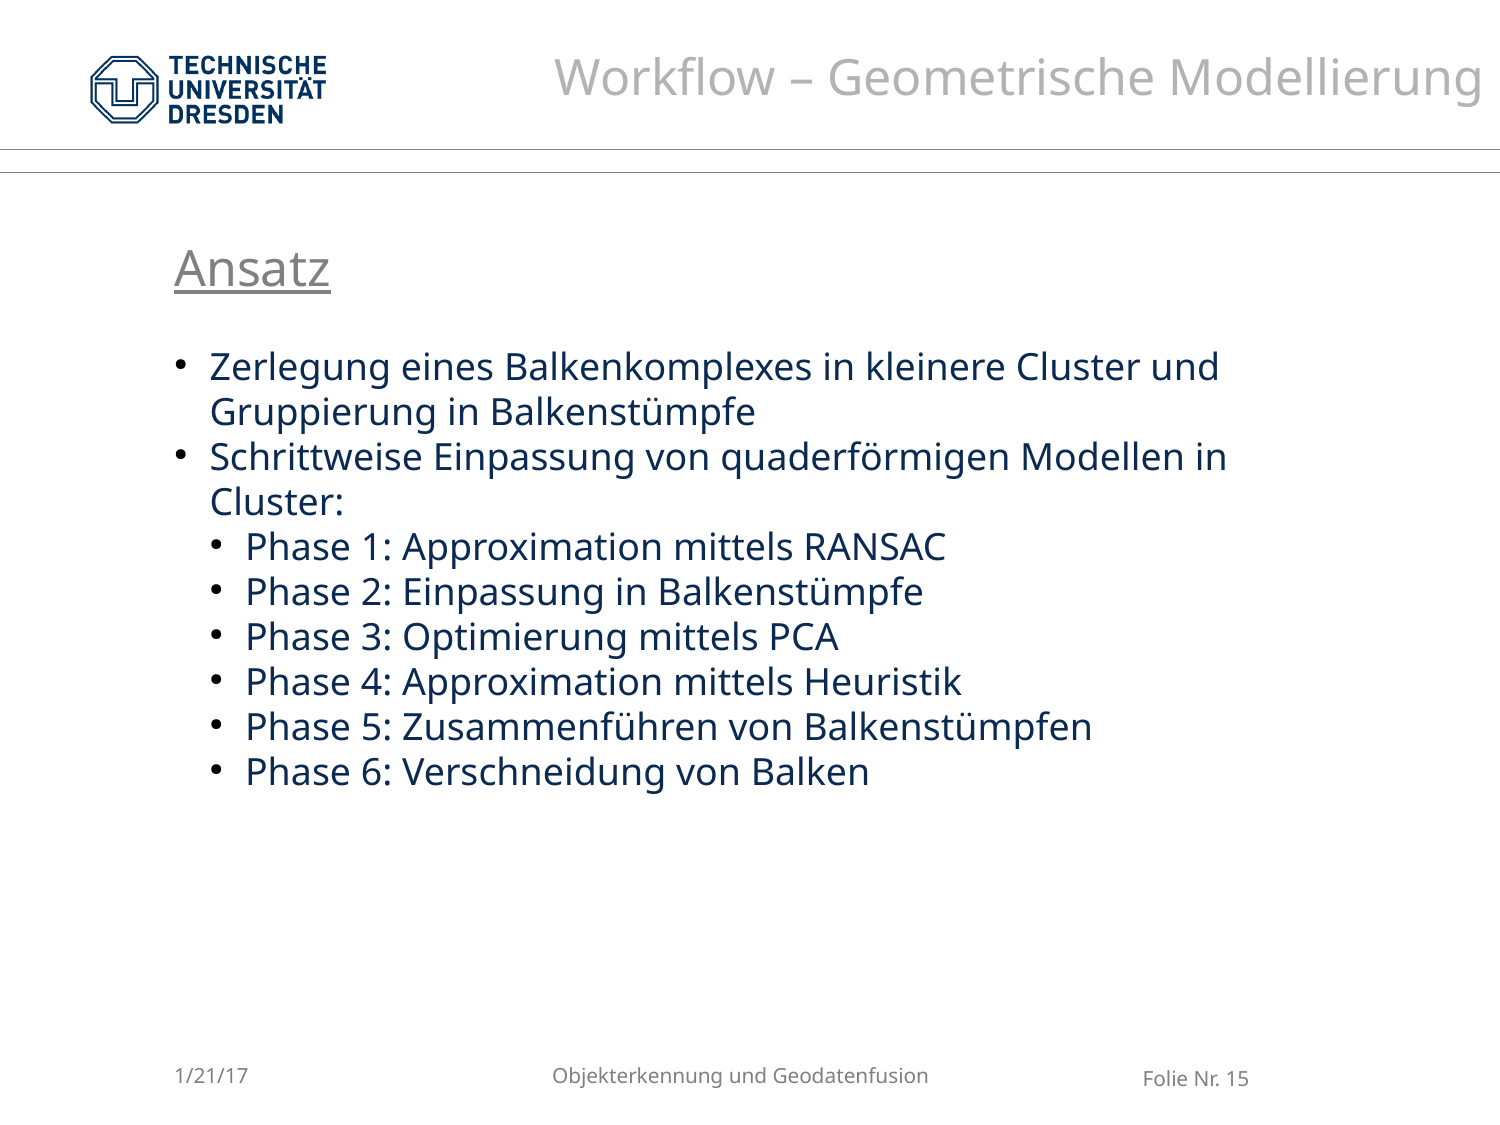

Workflow – Geometrische Modellierung
Ansatz
Zerlegung eines Balkenkomplexes in kleinere Cluster und Gruppierung in Balkenstümpfe
Schrittweise Einpassung von quaderförmigen Modellen in Cluster:
Phase 1: Approximation mittels RANSAC
Phase 2: Einpassung in Balkenstümpfe
Phase 3: Optimierung mittels PCA
Phase 4: Approximation mittels Heuristik
Phase 5: Zusammenführen von Balkenstümpfen
Phase 6: Verschneidung von Balken
1/21/17